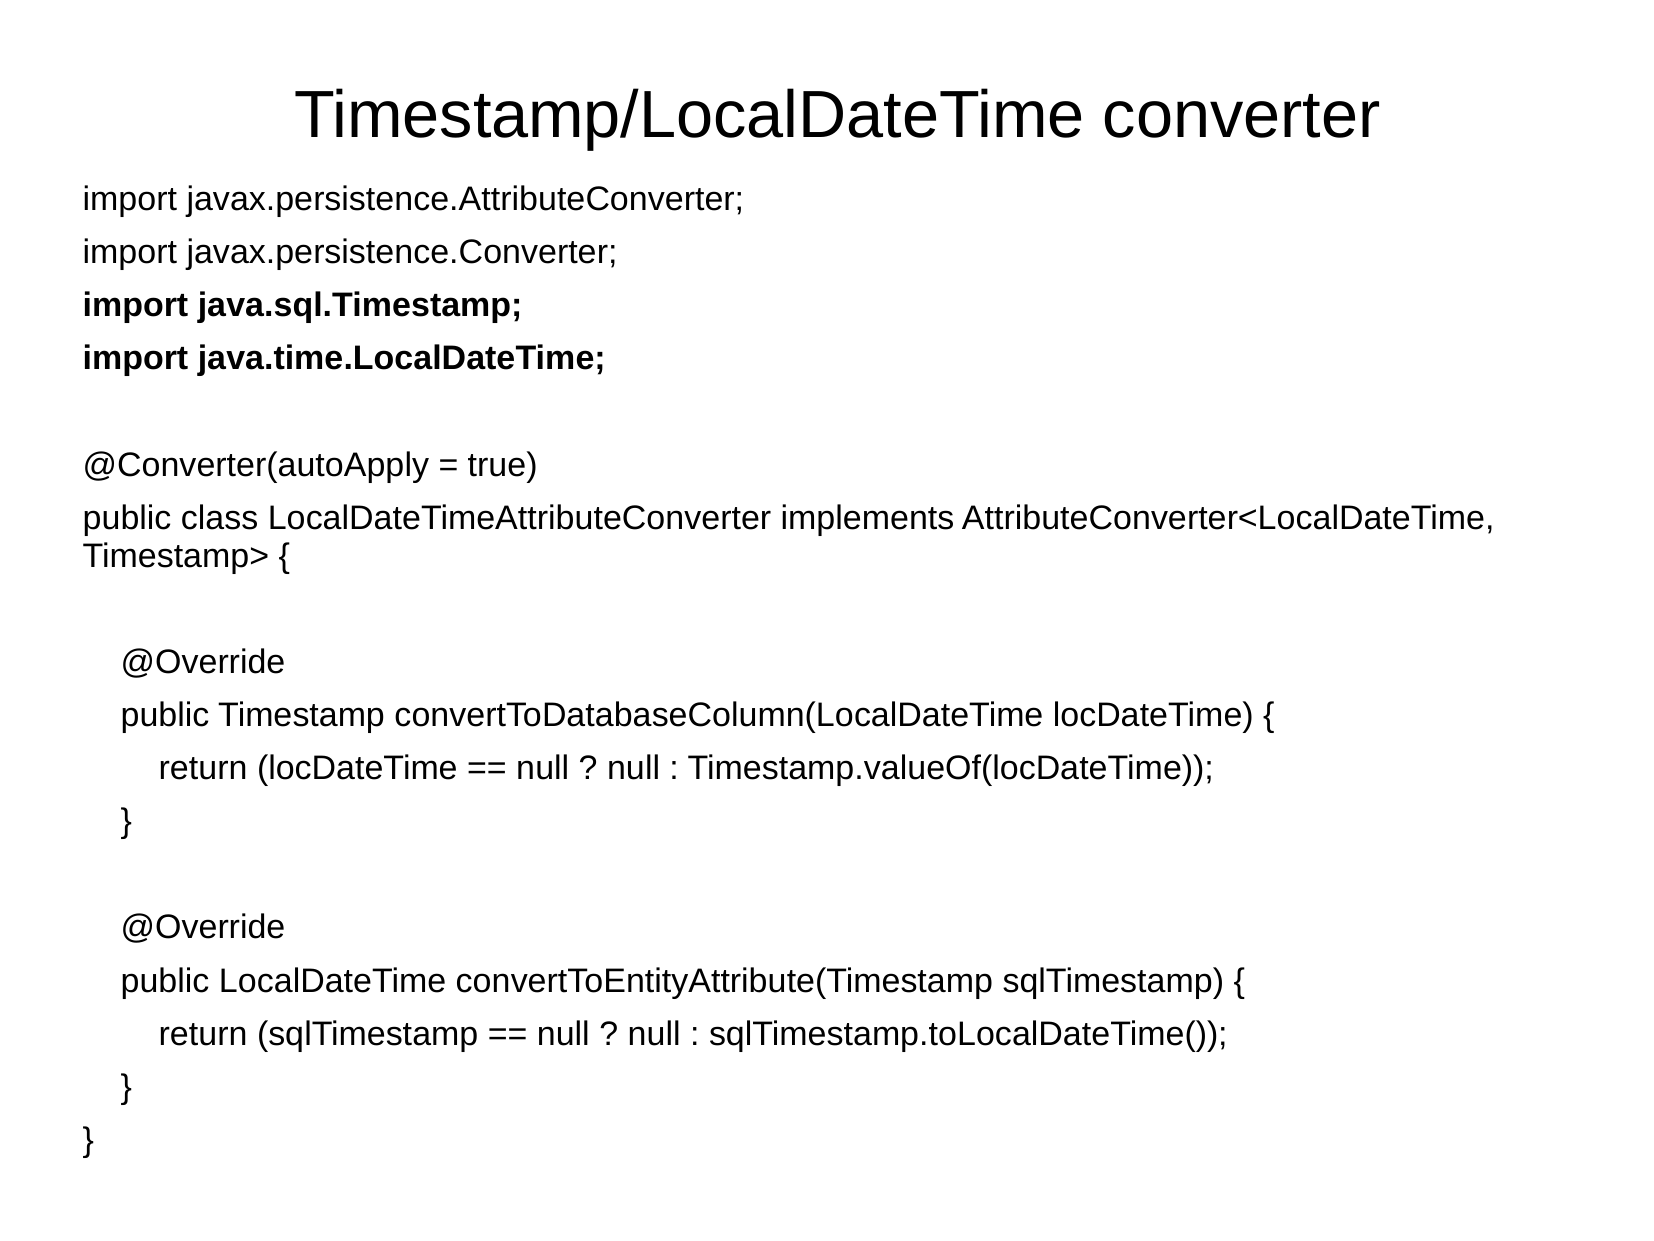

Timestamp/LocalDateTime converter
# import javax.persistence.AttributeConverter;
import javax.persistence.Converter;
import java.sql.Timestamp;
import java.time.LocalDateTime;
@Converter(autoApply = true)
public class LocalDateTimeAttributeConverter implements AttributeConverter<LocalDateTime, Timestamp> {
 @Override
 public Timestamp convertToDatabaseColumn(LocalDateTime locDateTime) {
 return (locDateTime == null ? null : Timestamp.valueOf(locDateTime));
 }
 @Override
 public LocalDateTime convertToEntityAttribute(Timestamp sqlTimestamp) {
 return (sqlTimestamp == null ? null : sqlTimestamp.toLocalDateTime());
 }
}